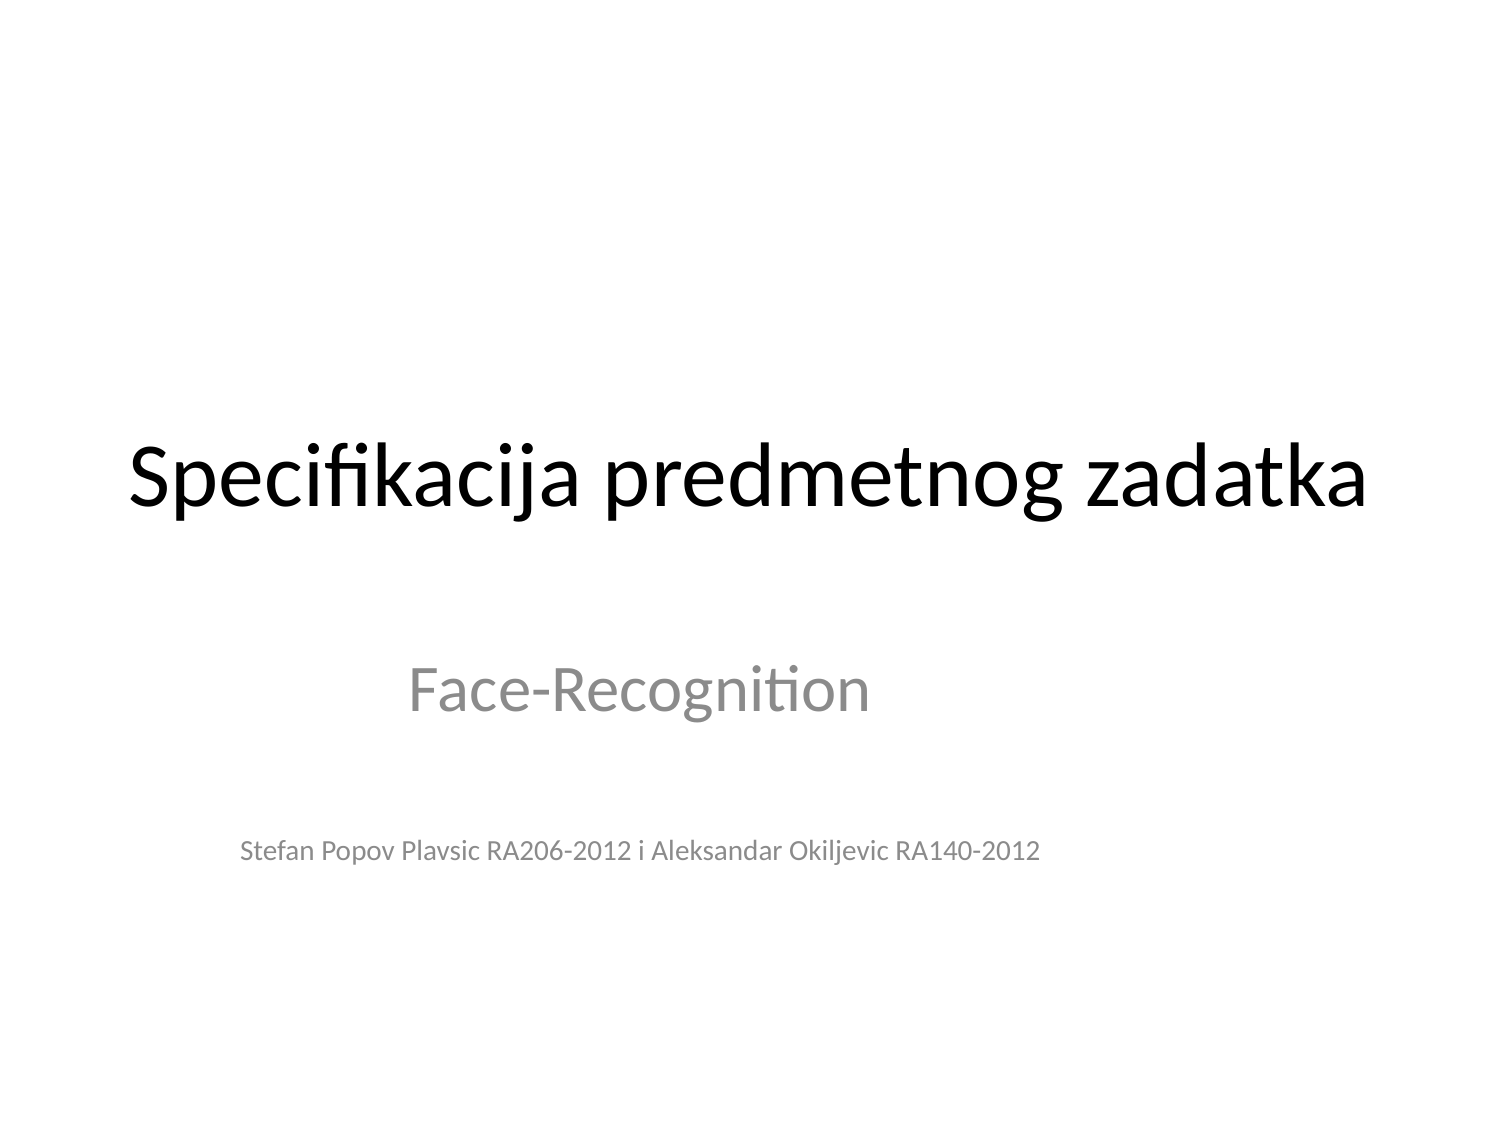

# Specifikacija predmetnog zadatka
Face-Recognition
Stefan Popov Plavsic RA206-2012 i Aleksandar Okiljevic RA140-2012